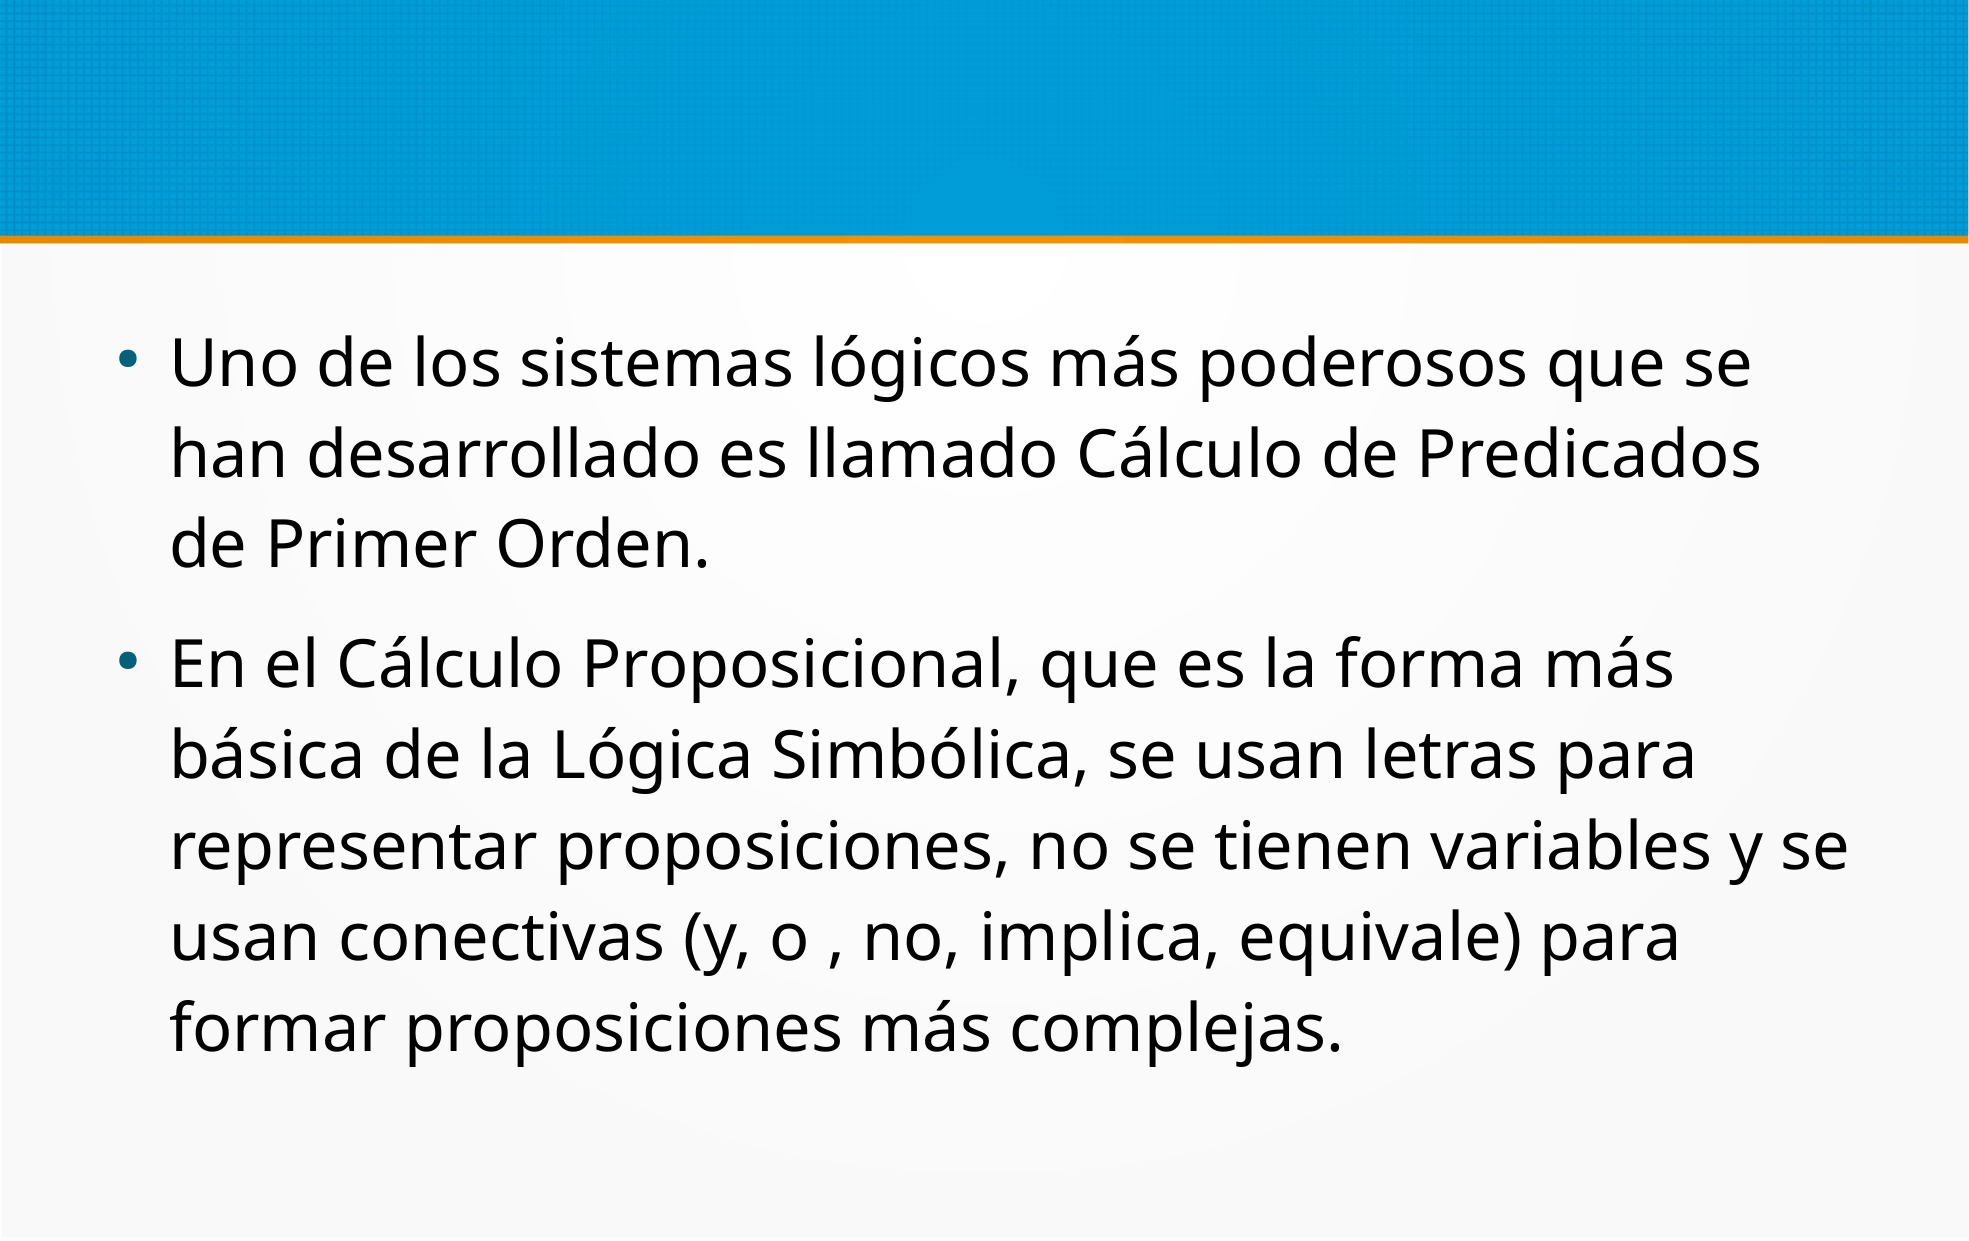

#
Uno de los sistemas lógicos más poderosos que se han desarrollado es llamado Cálculo de Predicados de Primer Orden.
En el Cálculo Proposicional, que es la forma más básica de la Lógica Simbólica, se usan letras para representar proposiciones, no se tienen variables y se usan conectivas (y, o , no, implica, equivale) para formar proposiciones más complejas.